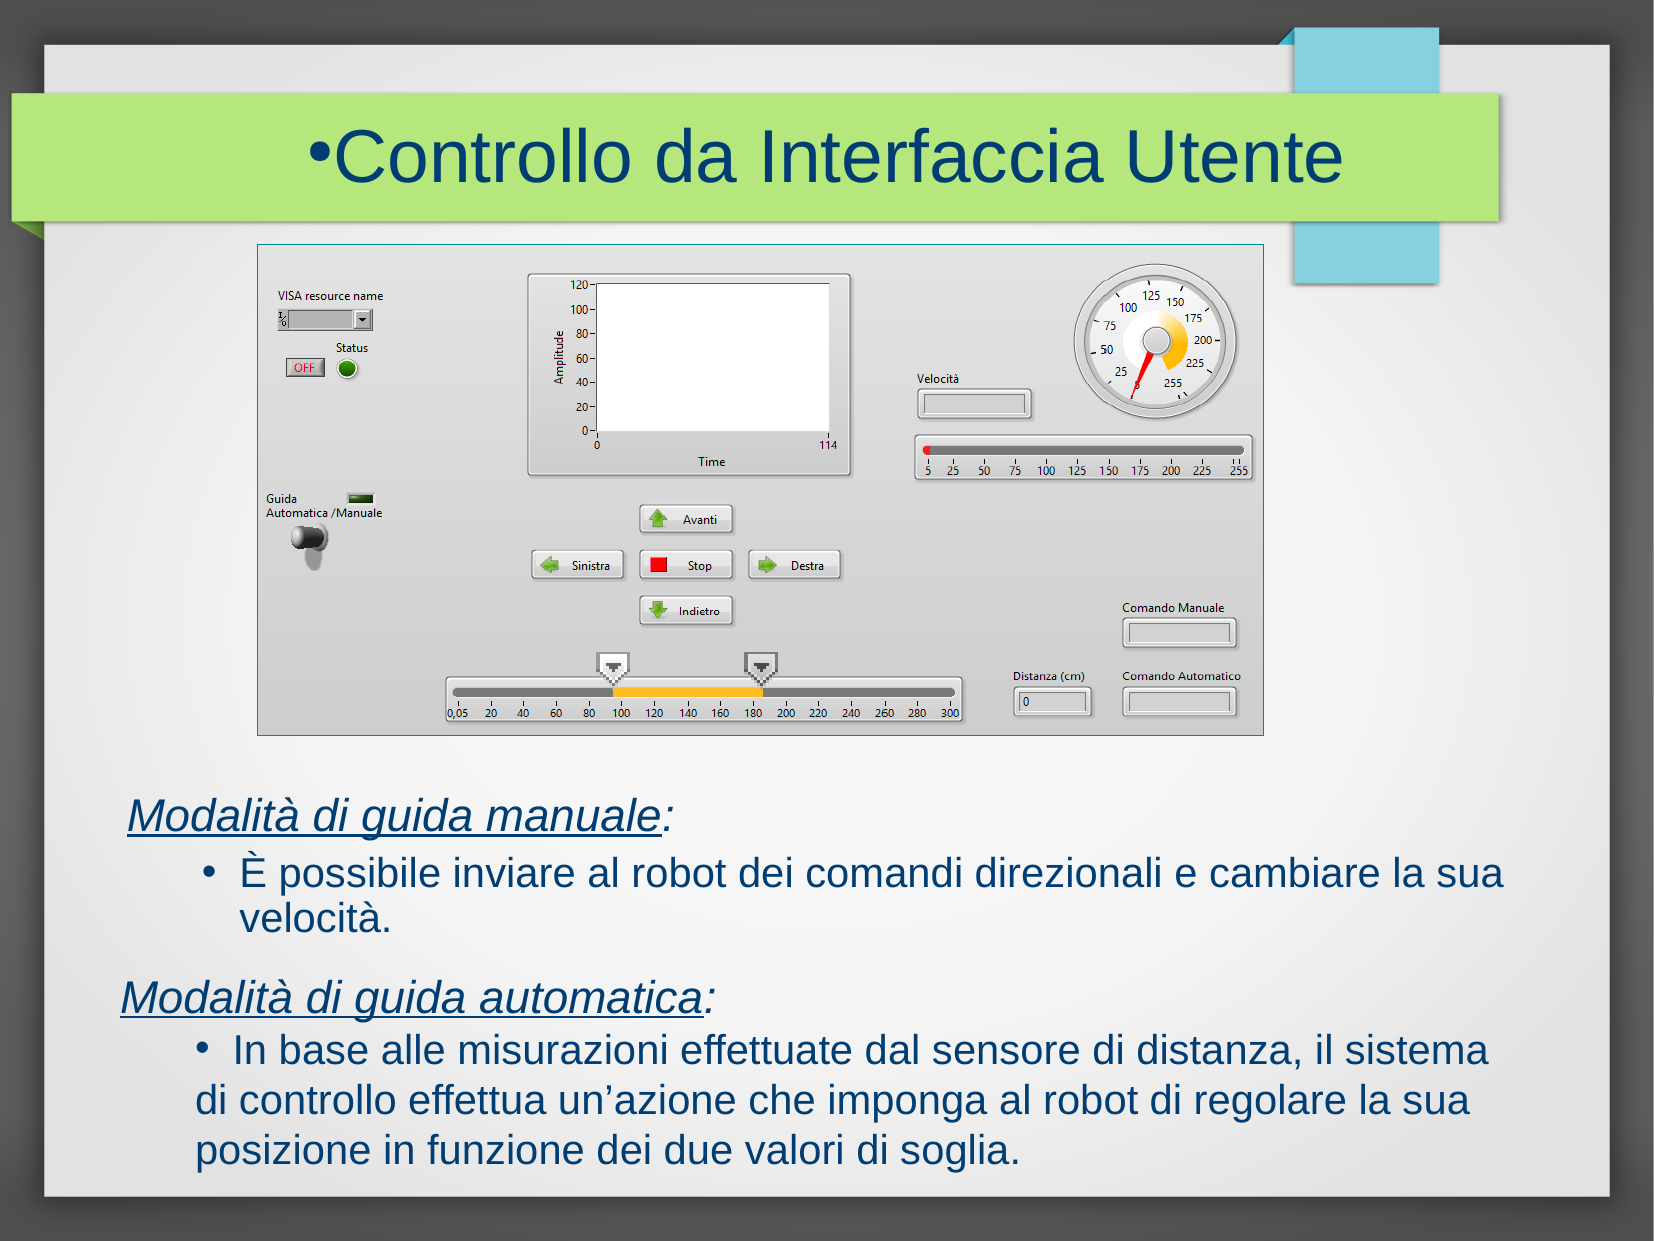

# Controllo da Interfaccia Utente
Modalità di guida manuale:
È possibile inviare al robot dei comandi direzionali e cambiare la sua velocità.
Modalità di guida automatica:
 In base alle misurazioni effettuate dal sensore di distanza, il sistema di controllo effettua un’azione che imponga al robot di regolare la sua posizione in funzione dei due valori di soglia.